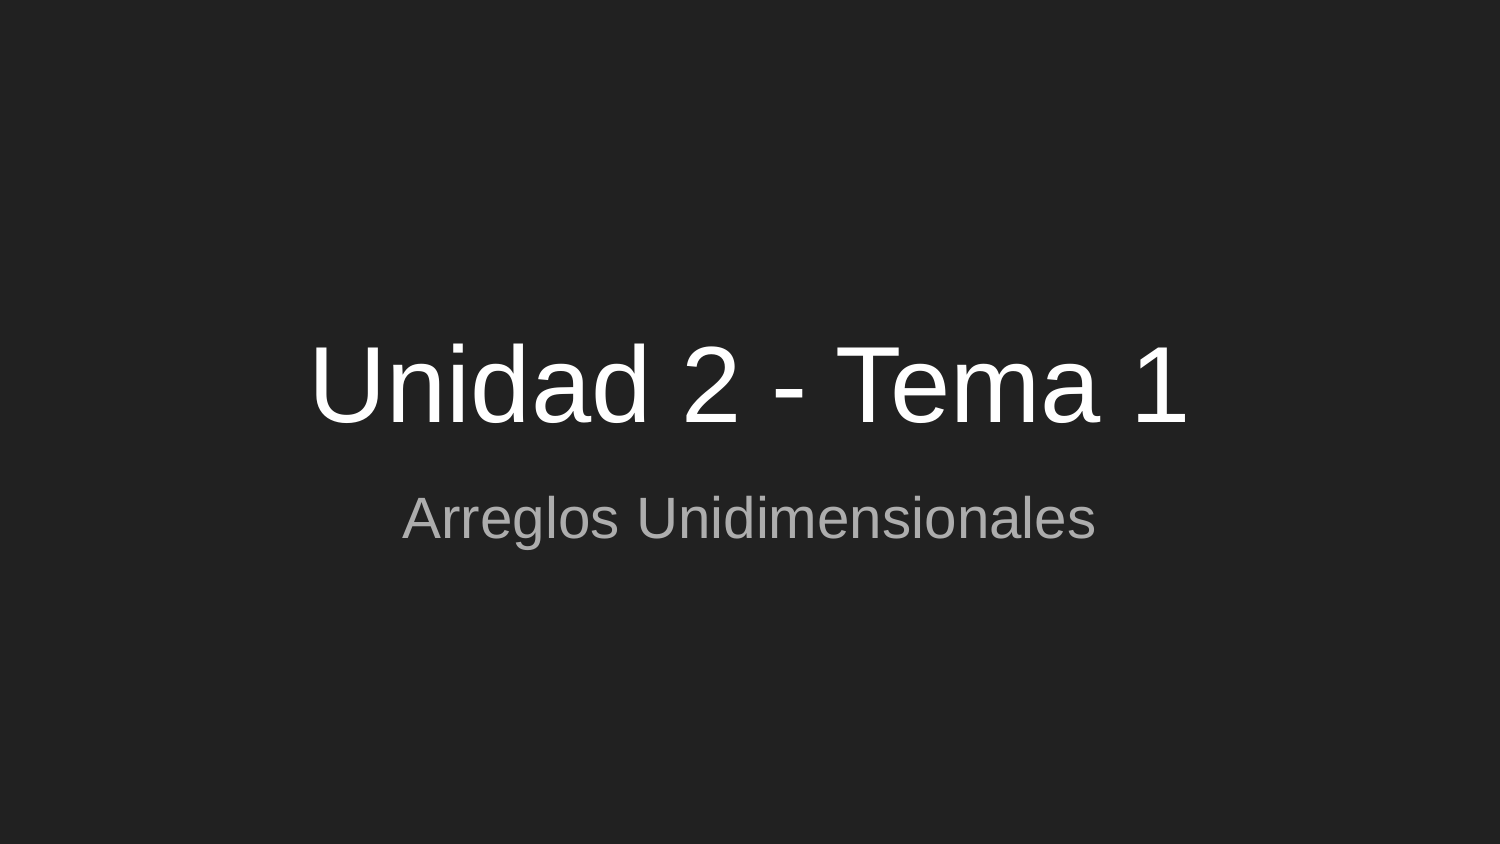

# Unidad 2 - Tema 1
Arreglos Unidimensionales